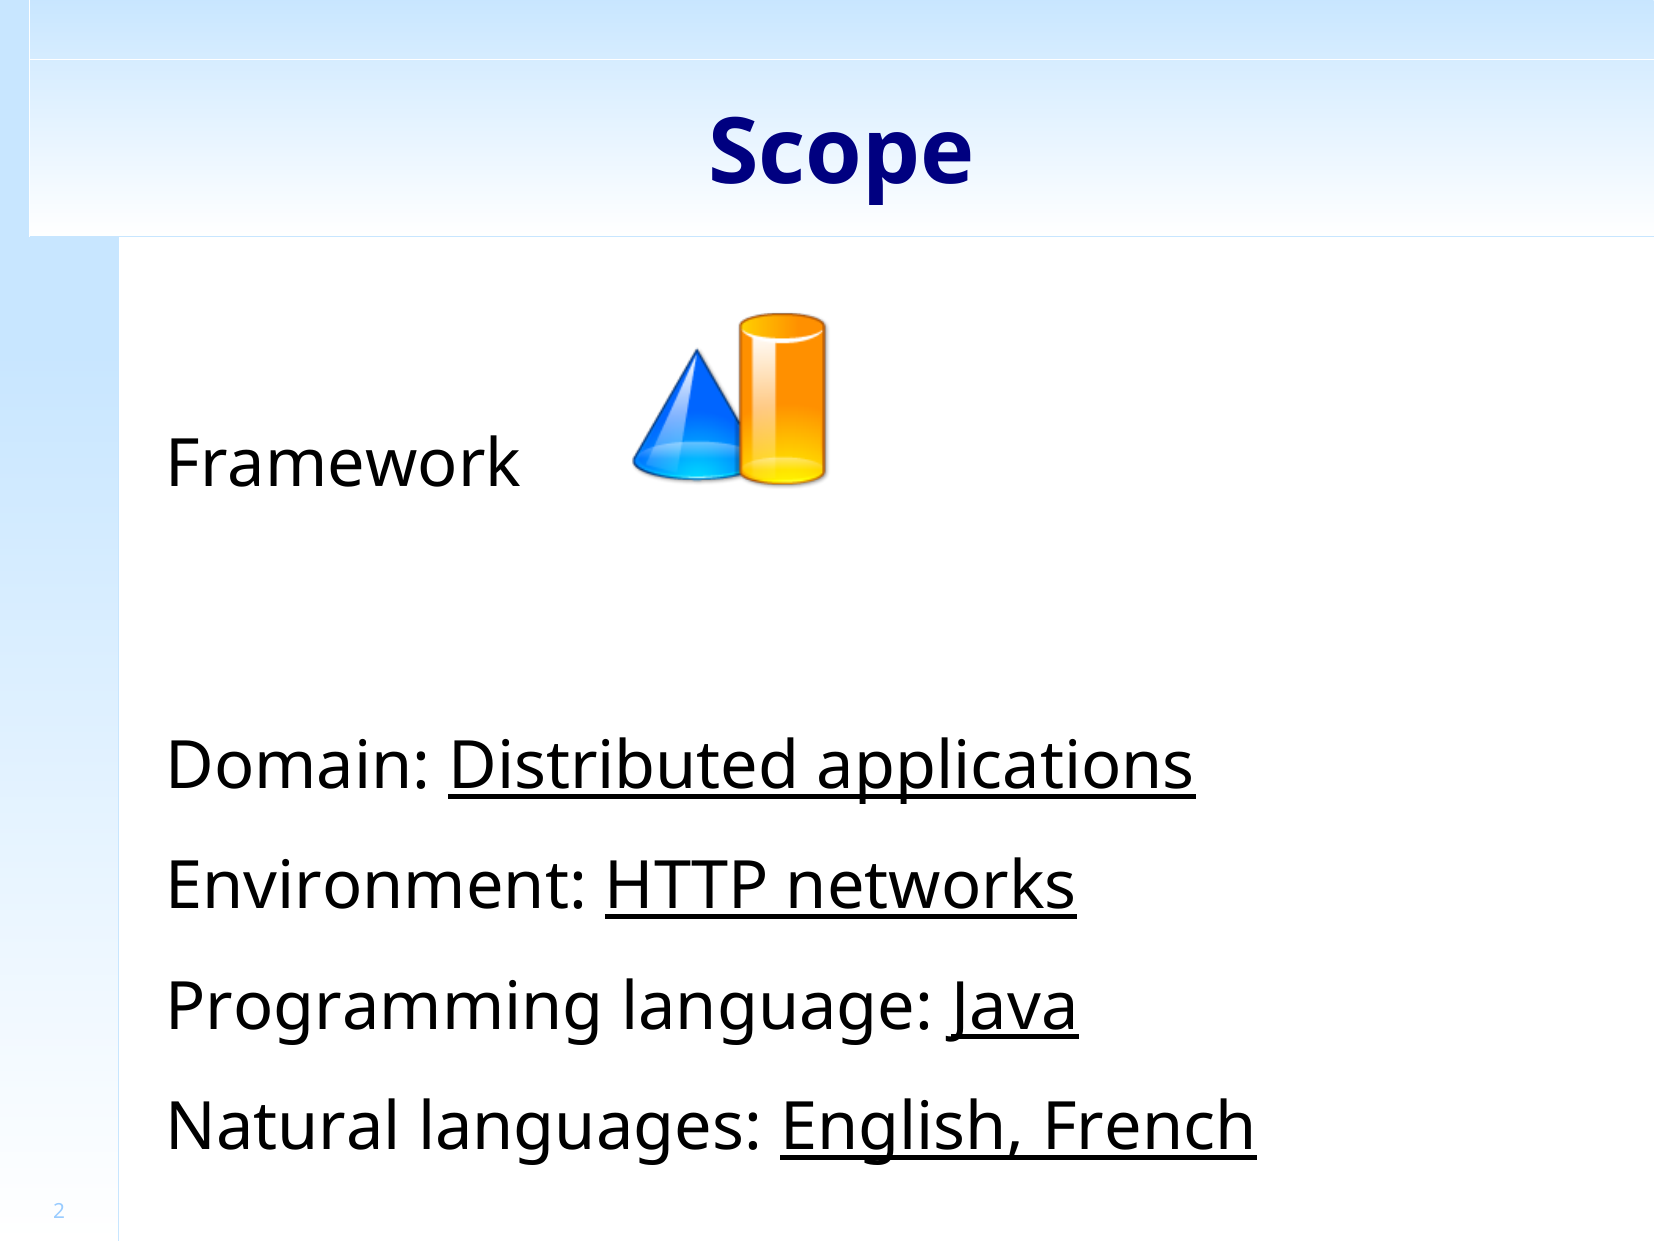

# Scope
Framework
Domain: Distributed applications
Environment: HTTP networks
Programming language: Java
Natural languages: English, French